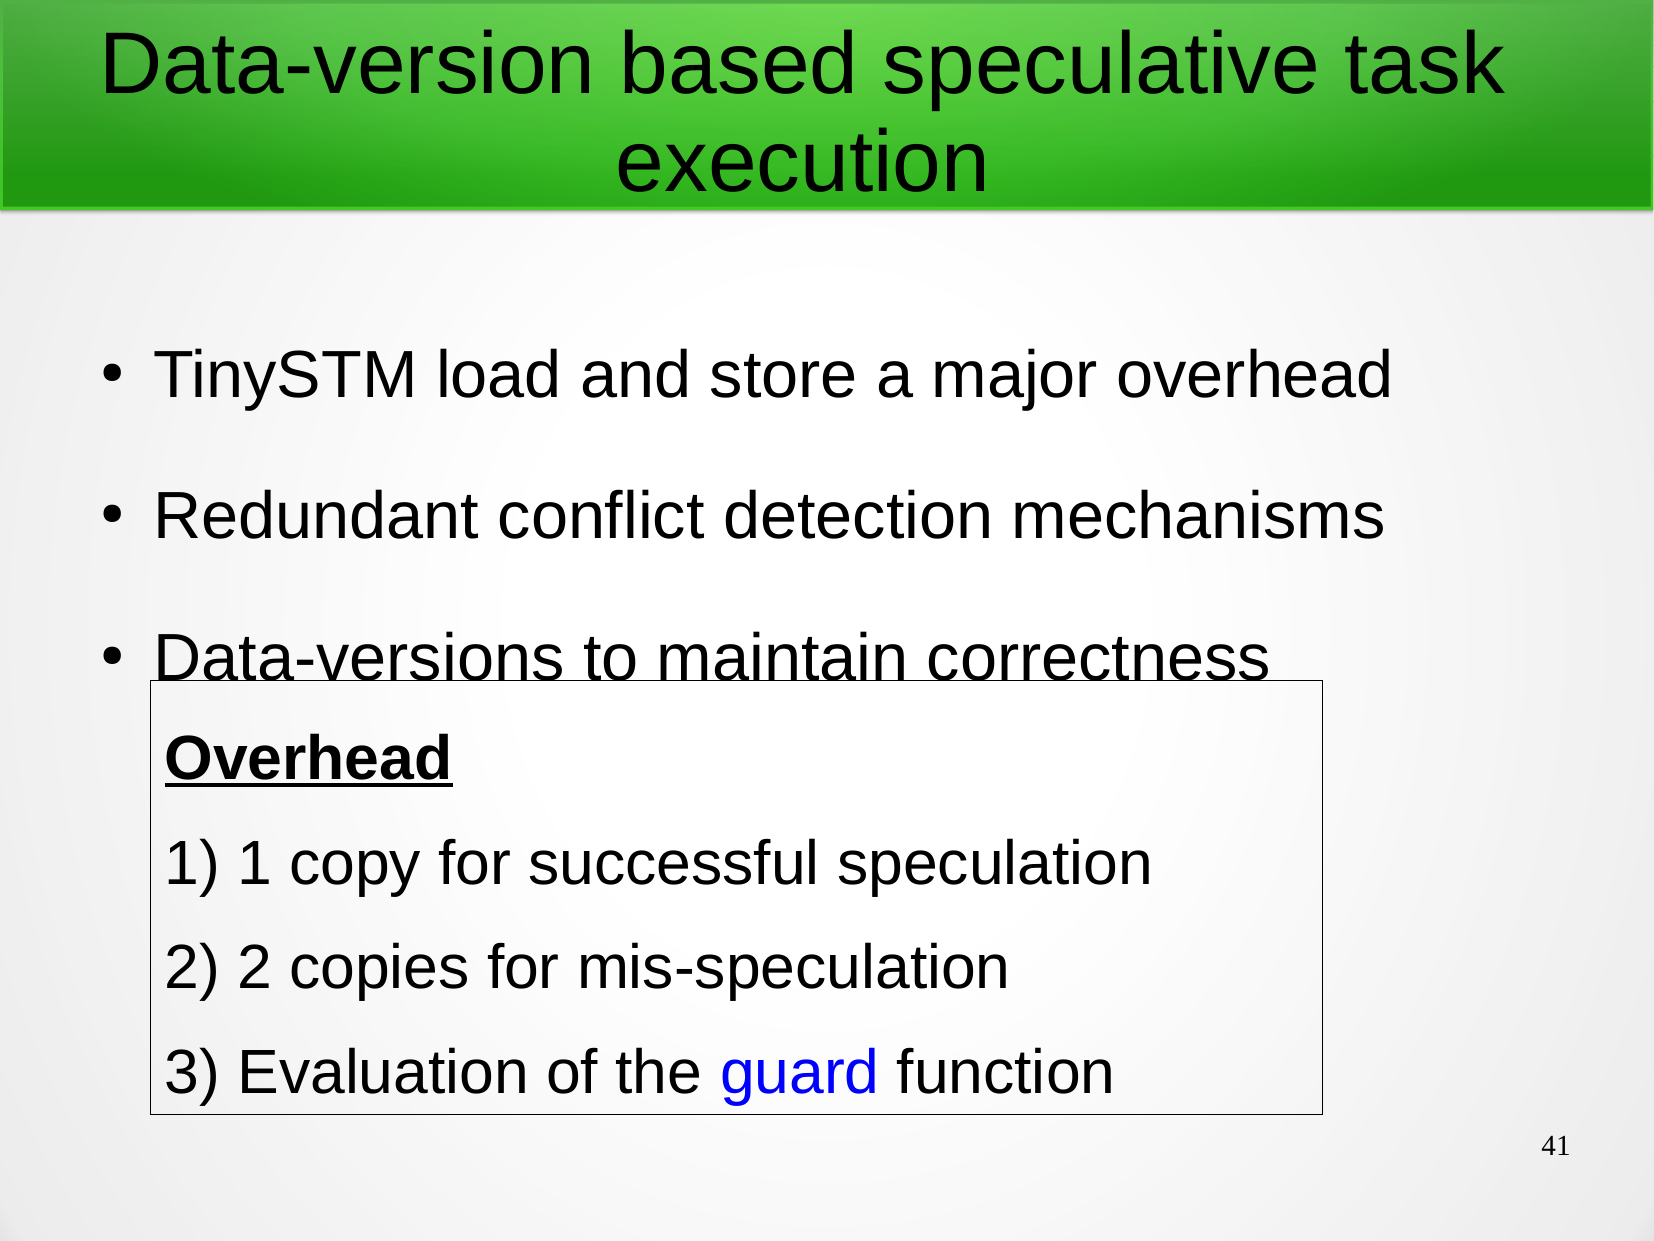

# Data-version based speculative task execution
TinySTM load and store a major overhead
Redundant conflict detection mechanisms
Data-versions to maintain correctness
Overhead
1) 1 copy for successful speculation
2) 2 copies for mis-speculation
3) Evaluation of the guard function
41